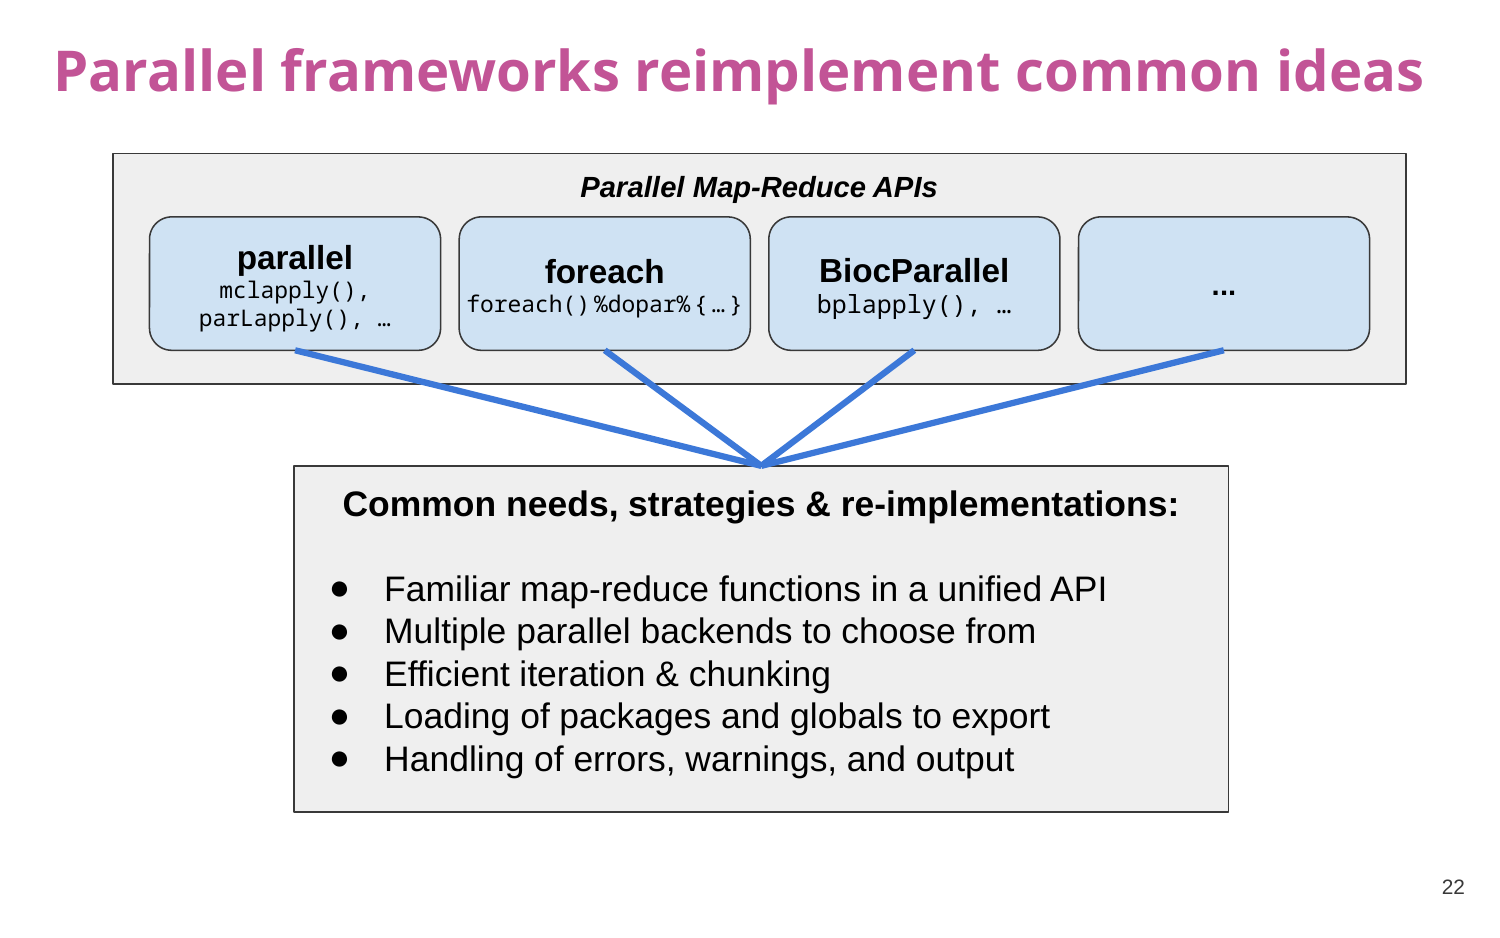

# Parallel frameworks reimplement common ideas
Parallel Map-Reduce APIs
parallel
mclapply(), parLapply(), …
foreach
foreach() %dopar% { … }
BiocParallel
bplapply(), …
...
Common needs, strategies & re-implementations:
Familiar map-reduce functions in a unified API
Multiple parallel backends to choose from
Efficient iteration & chunking
Loading of packages and globals to export
Handling of errors, warnings, and output